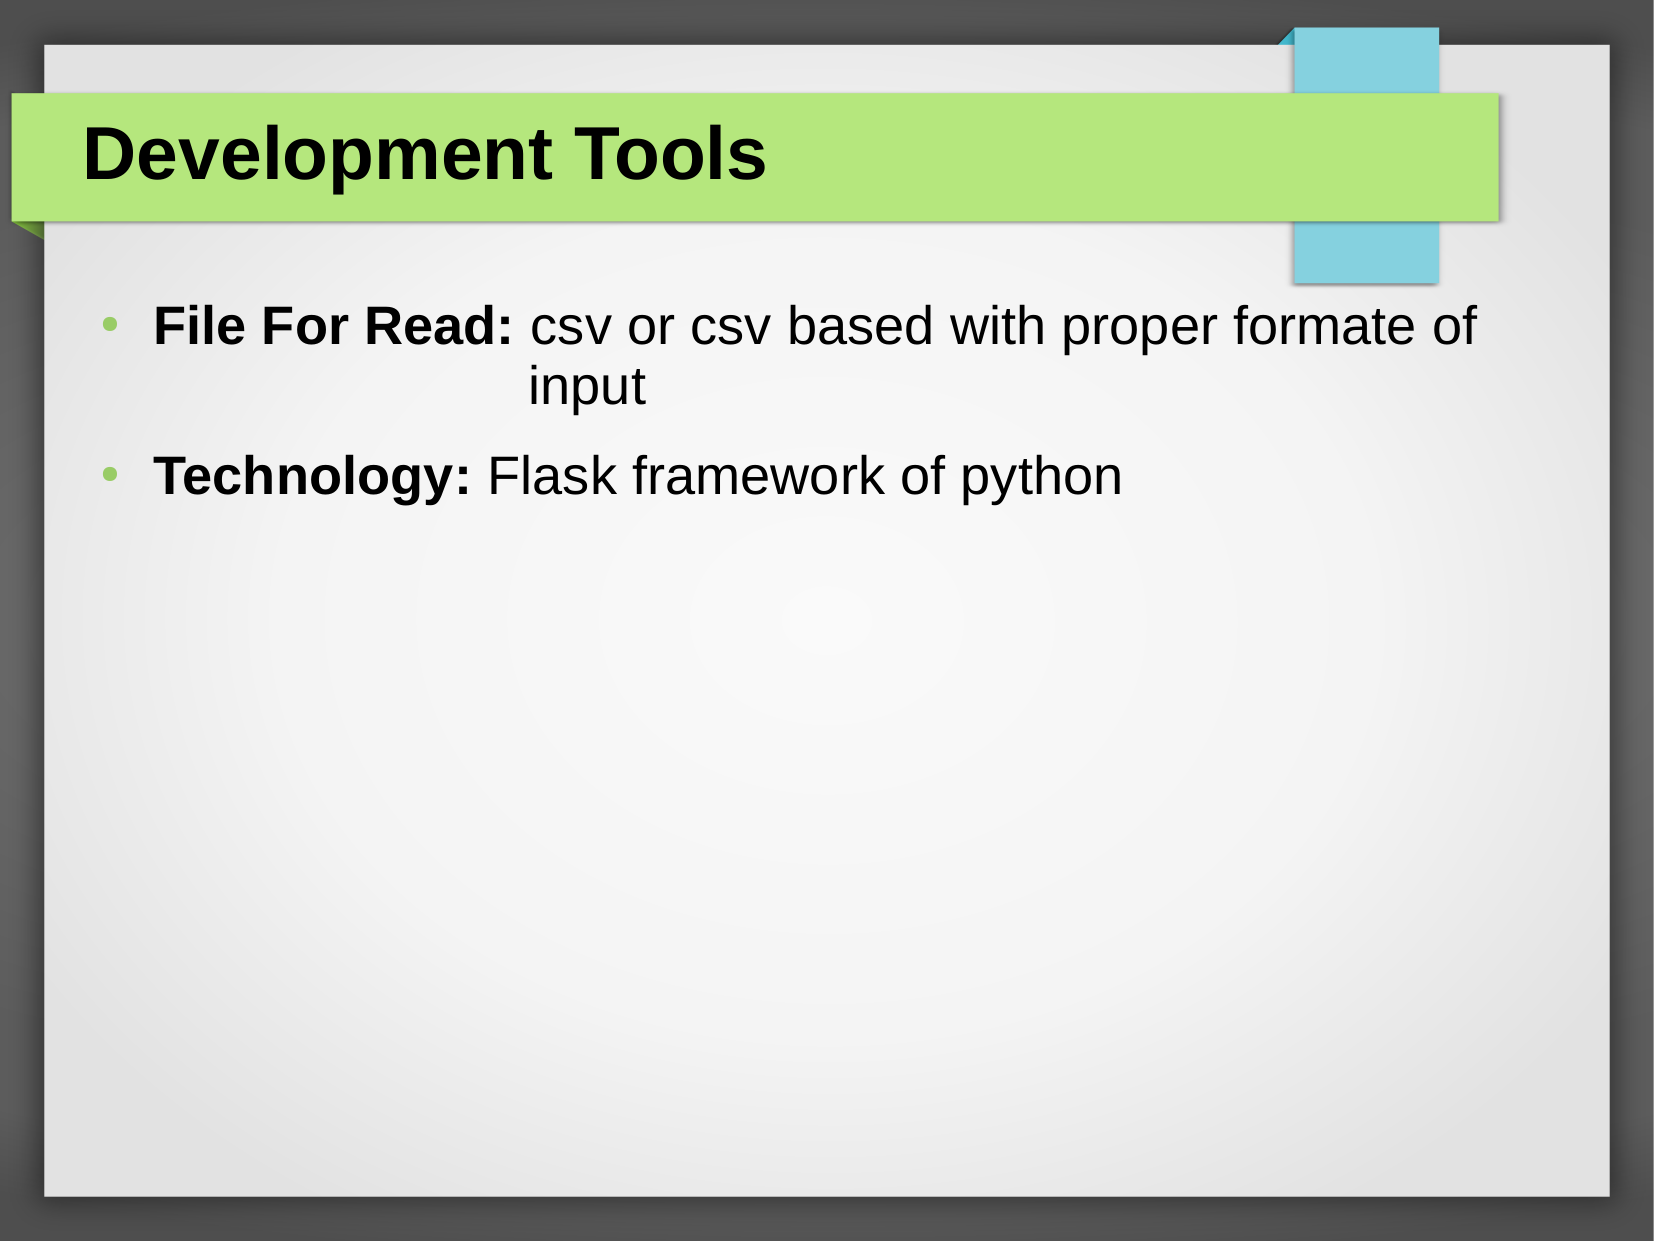

# Development Tools
File For Read: csv or csv based with proper formate of 						input
Technology: Flask framework of python